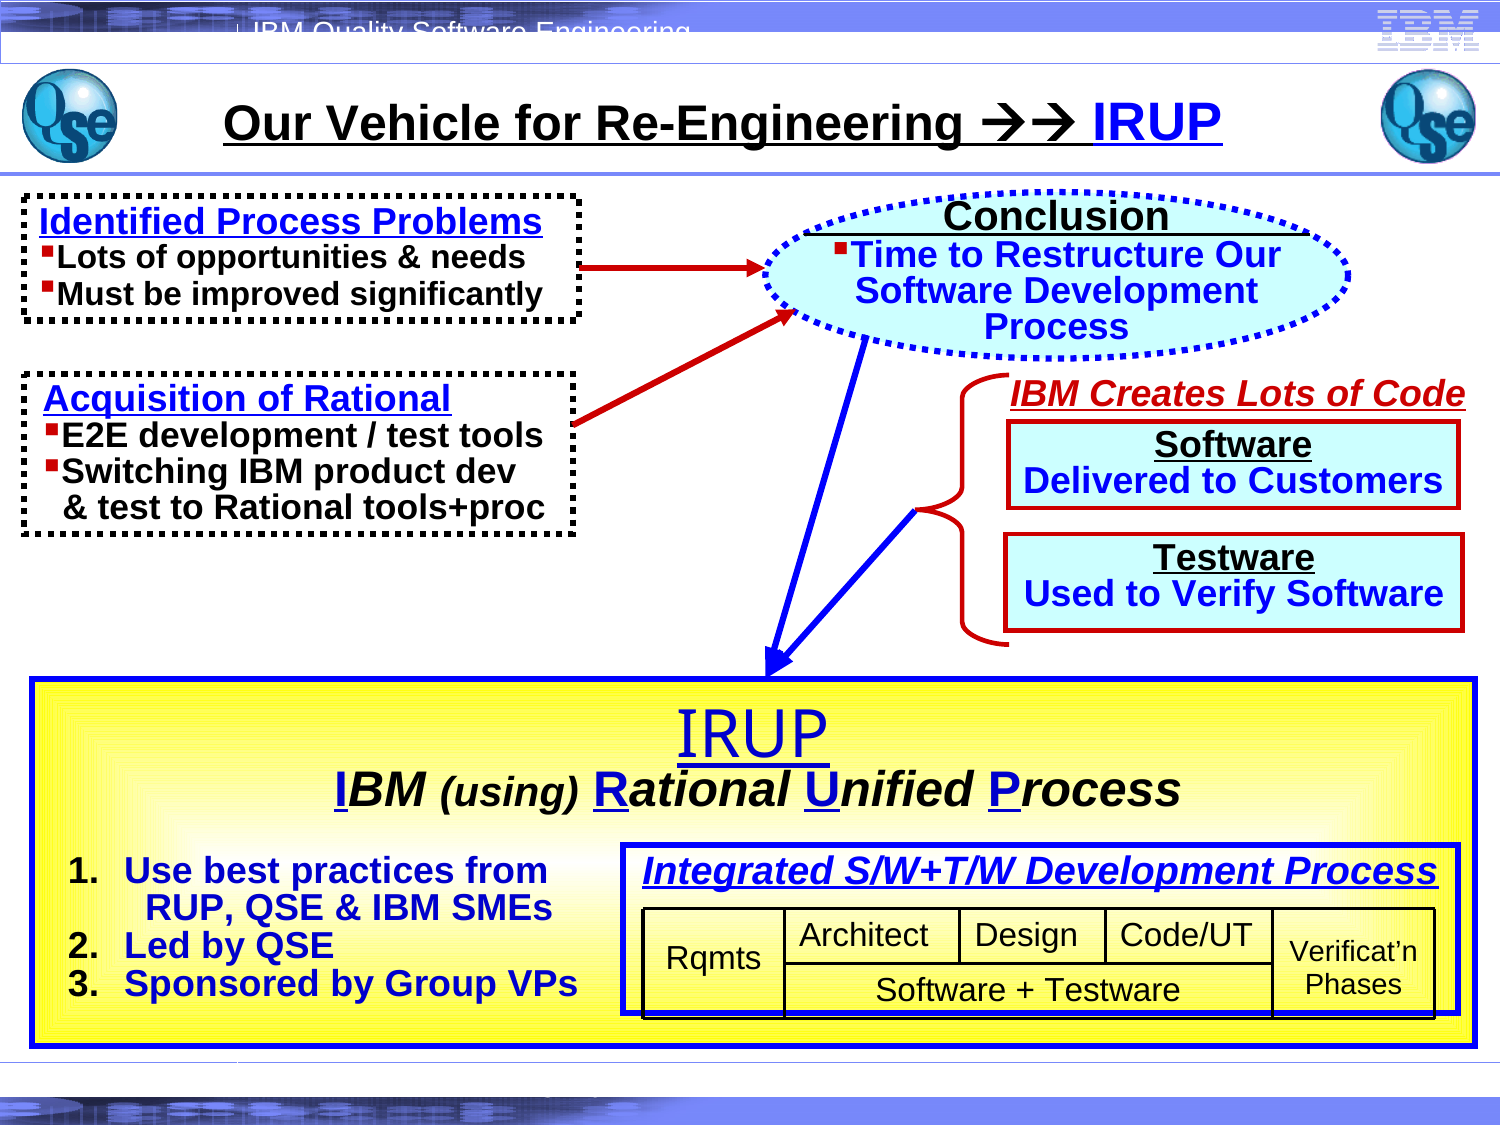

# Our Vehicle for Re-Engineering  IRUP
______Conclusion______
Time to Restructure Our
Software Development
Process
Identified Process Problems
Lots of opportunities & needs
Must be improved significantly
IRUP
IBM (using) Rational Unified Process
Integrated S/W+T/W Development Process
Use best practices from
 RUP, QSE & IBM SMEs
Led by QSE
Sponsored by Group VPs
IBM Creates Lots of Code
Software
Delivered to Customers
Testware
Used to Verify Software
Acquisition of Rational
E2E development / test tools
Switching IBM product dev
 & test to Rational tools+proc
Rqmts
Architect
Design
Code/UT
Verificat’n
Phases
Software + Testware
21